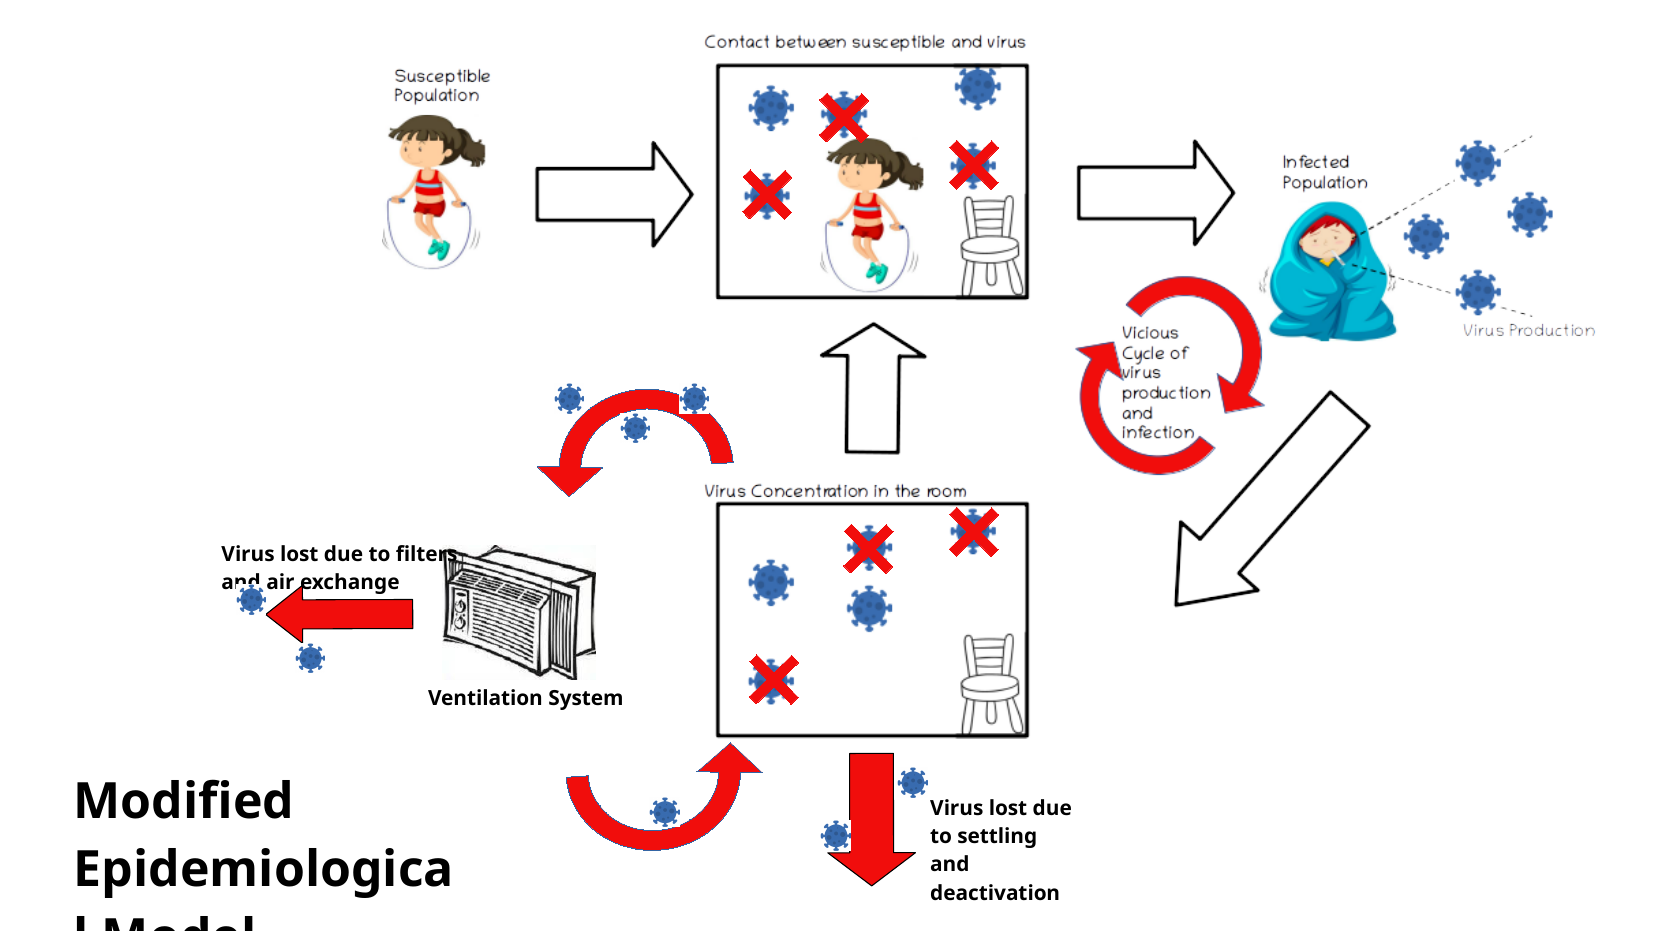

Virus lost due to filters and air exchange
Ventilation System
Modified Epidemiological Model
Virus lost due to settling and deactivation